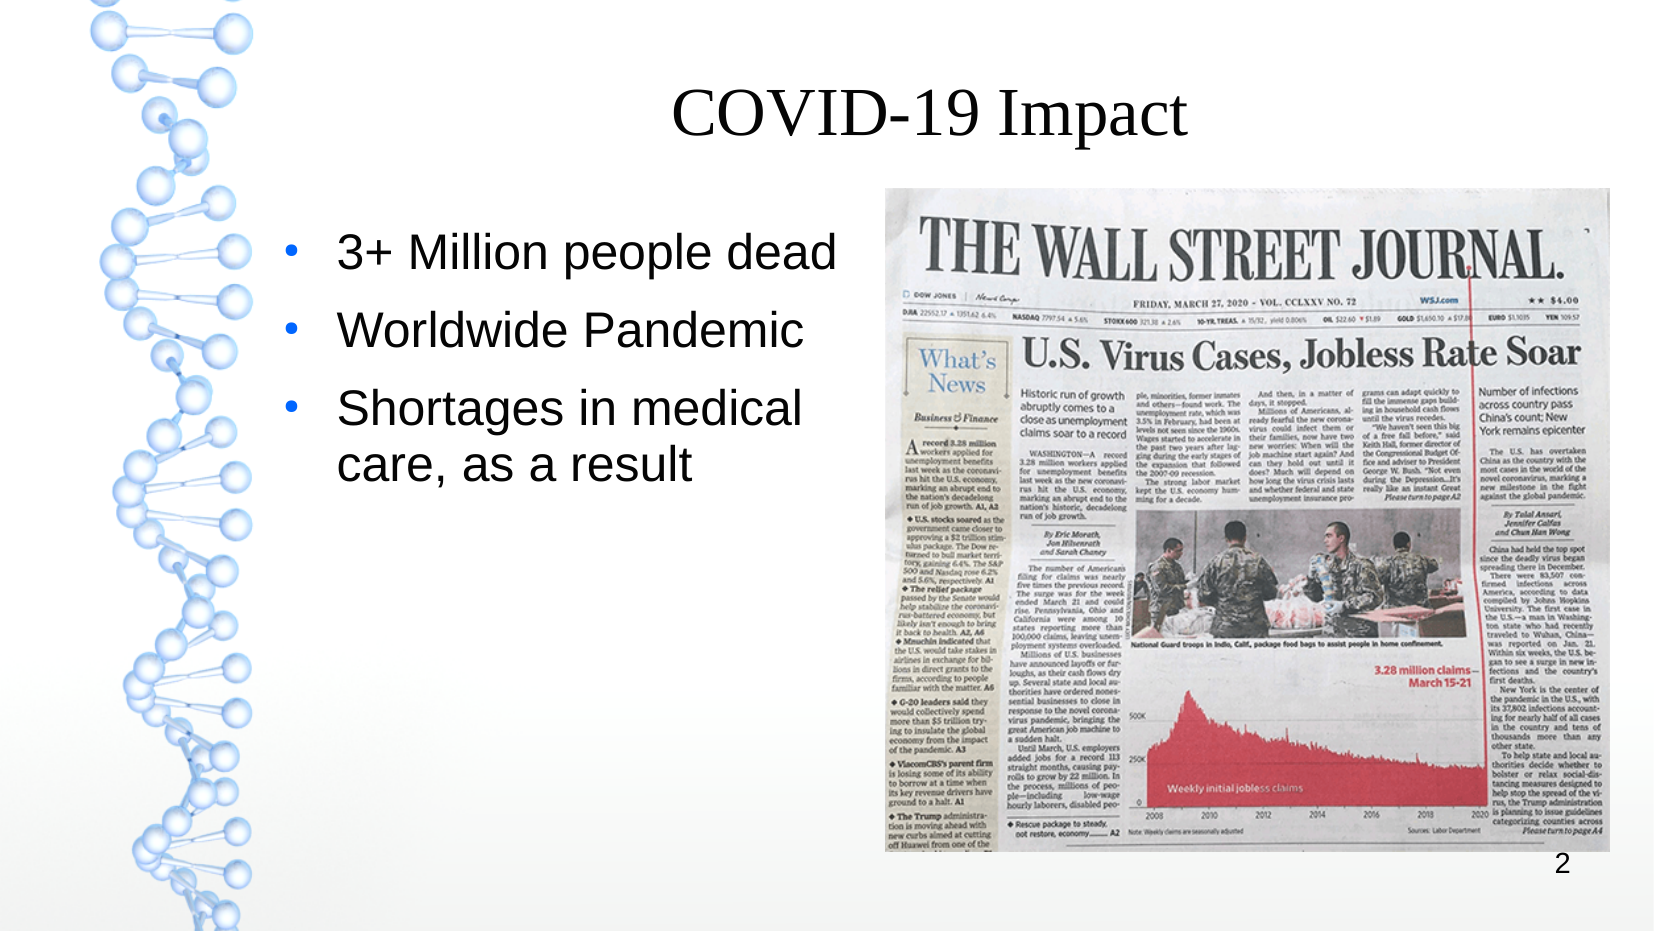

# COVID-19 Impact
3+ Million people dead
Worldwide Pandemic
Shortages in medical care, as a result
2